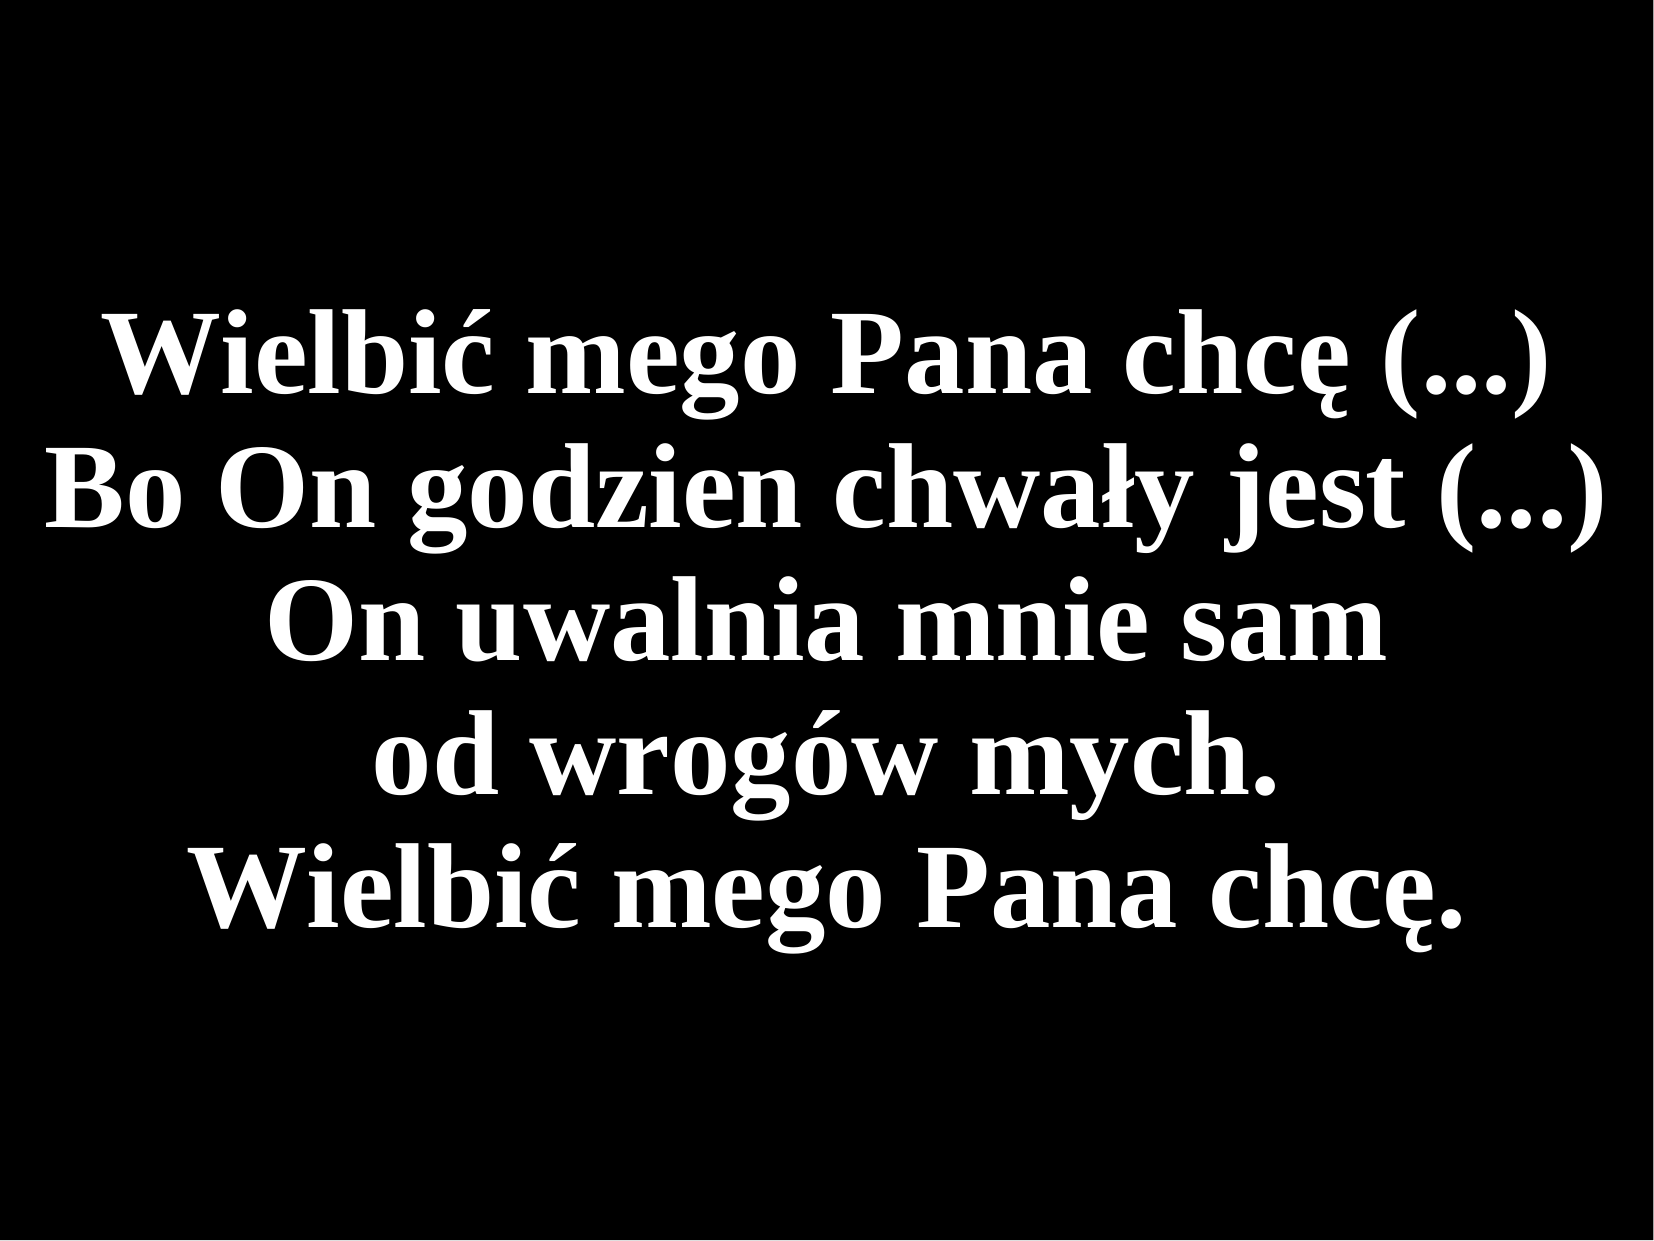

# Wielbić mego Pana chcę (...) Bo On godzien chwały jest (...) On uwalnia mnie sam od wrogów mych. Wielbić mego Pana chcę.